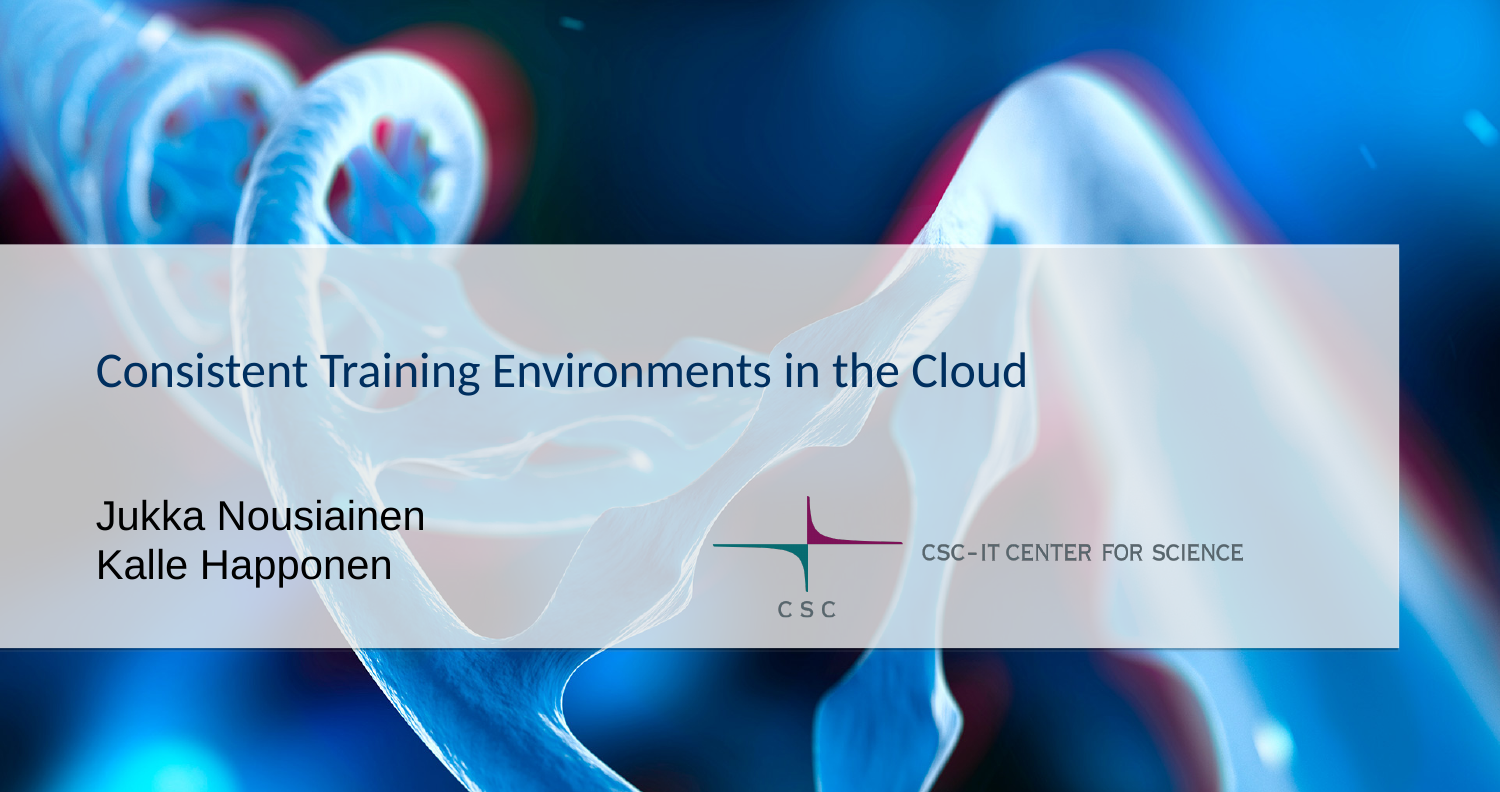

# Consistent Training Environments in the Cloud
Jukka Nousiainen
Kalle Happonen